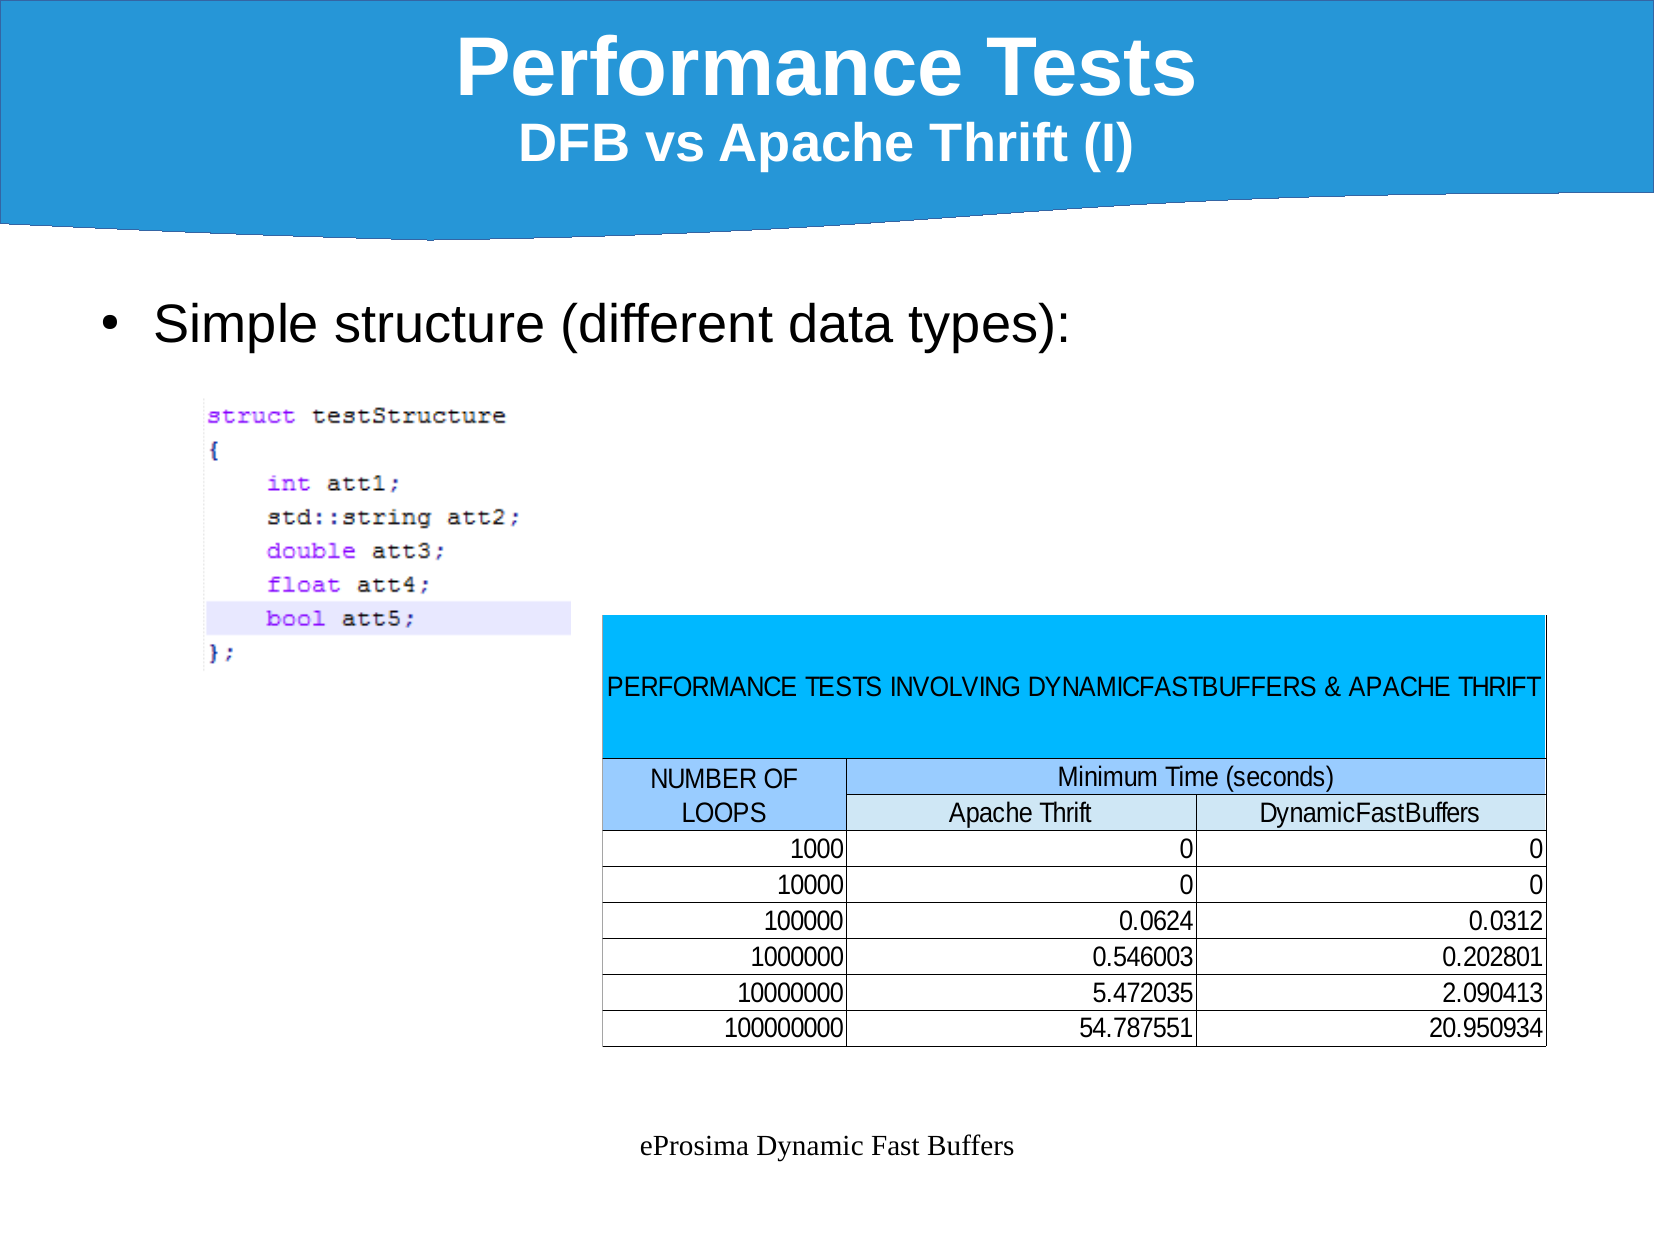

Performance Tests
DFB vs Apache Thrift (I)
# Simple structure (different data types):
eProsima Dynamic Fast Buffers